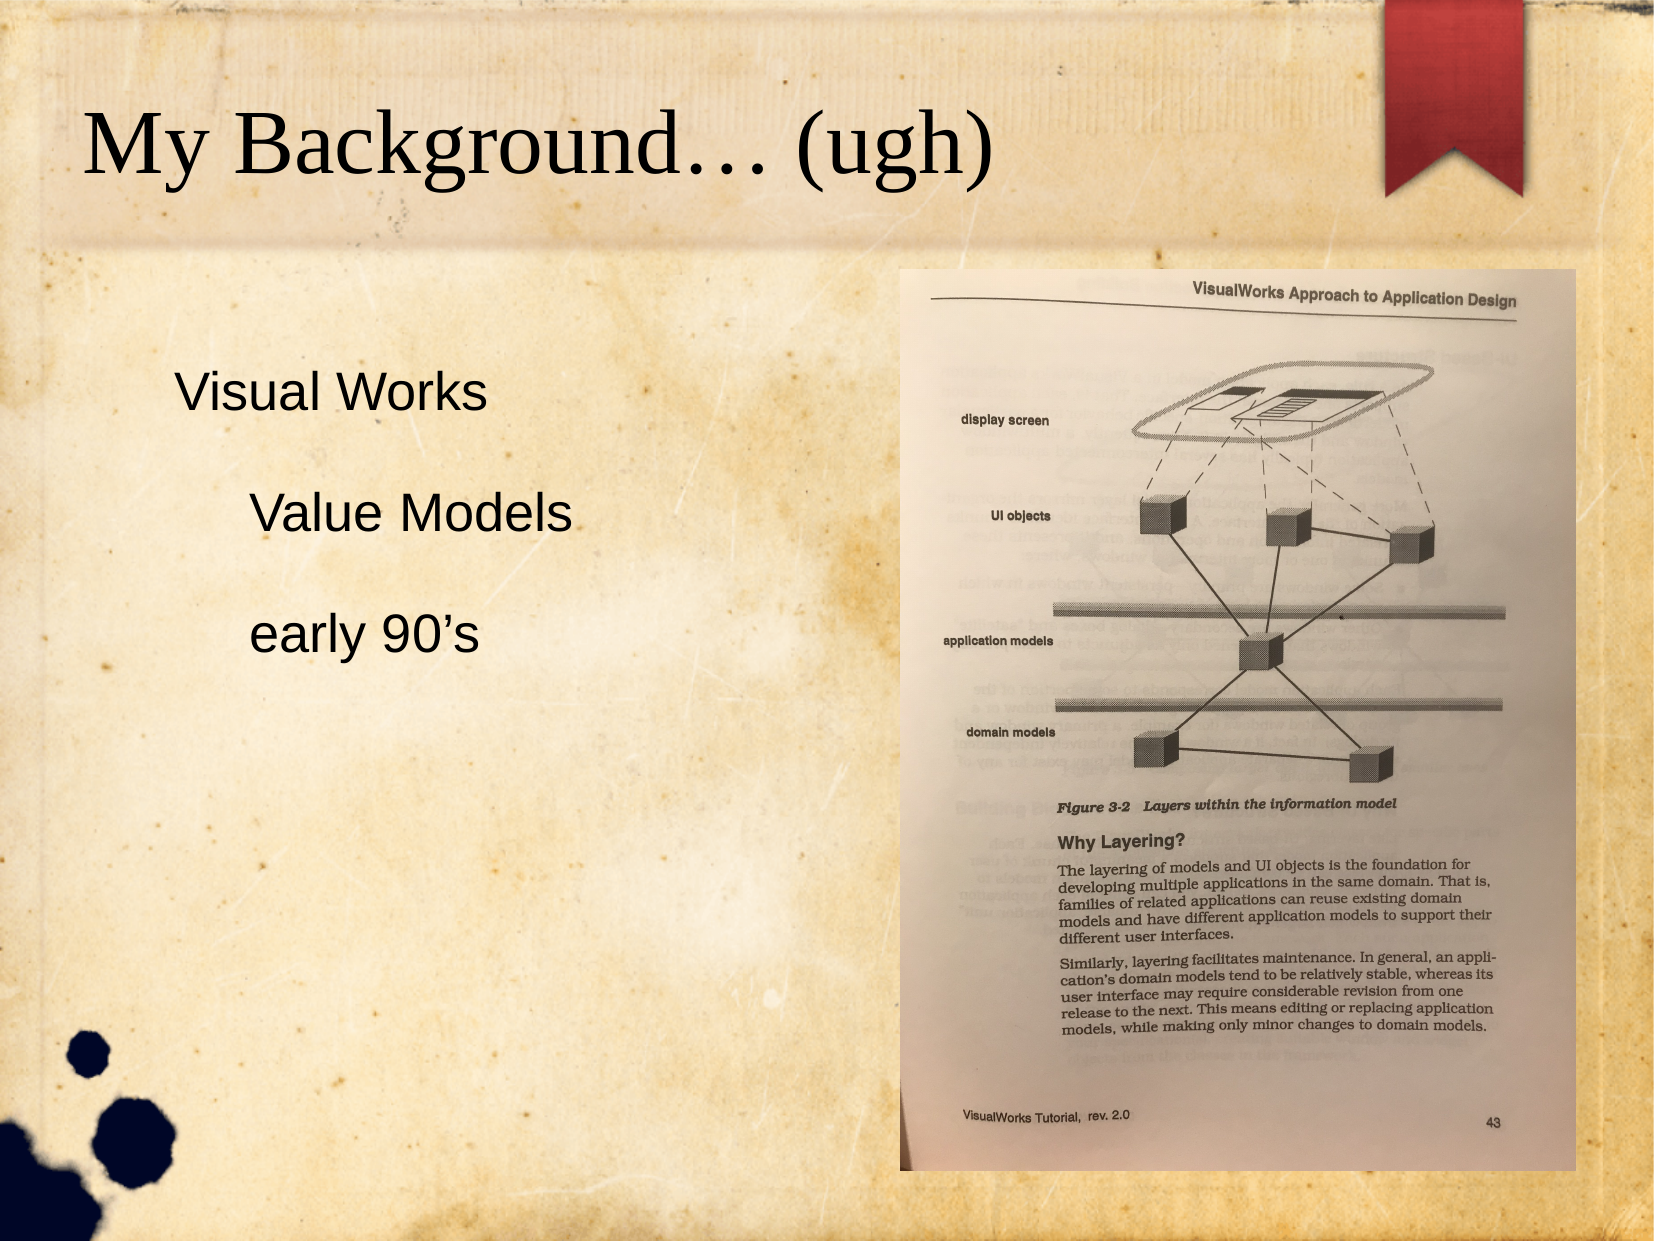

# My Background… (ugh)
Visual Works
	Value Models
	early 90’s